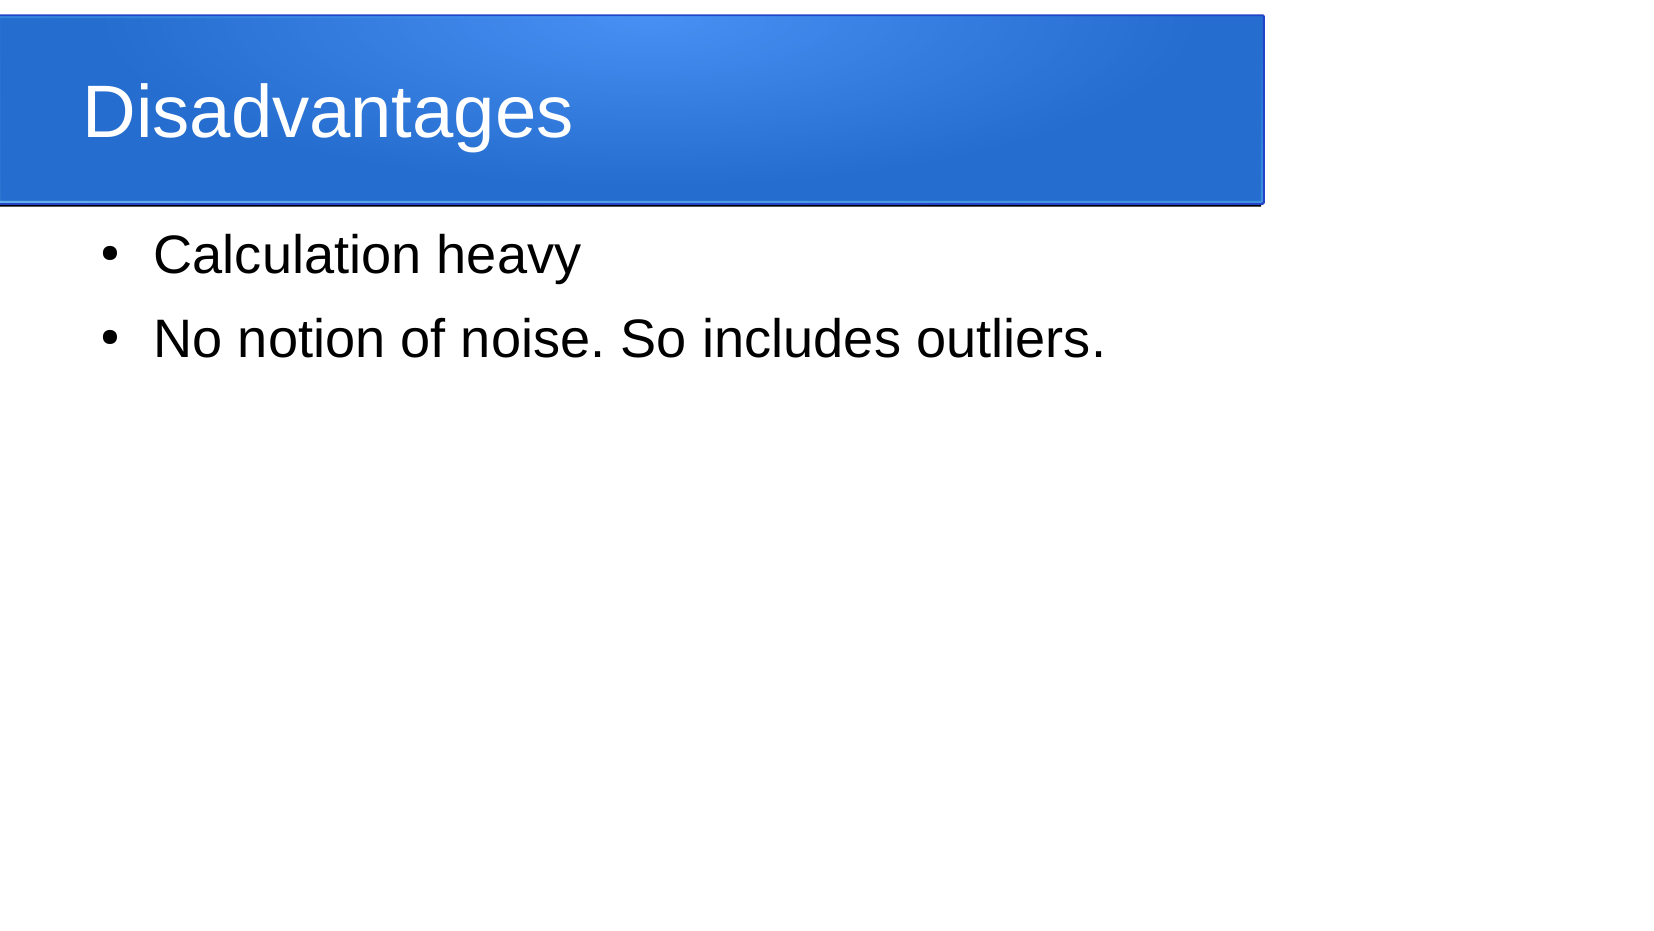

# Disadvantages
Calculation heavy
No notion of noise. So includes outliers.